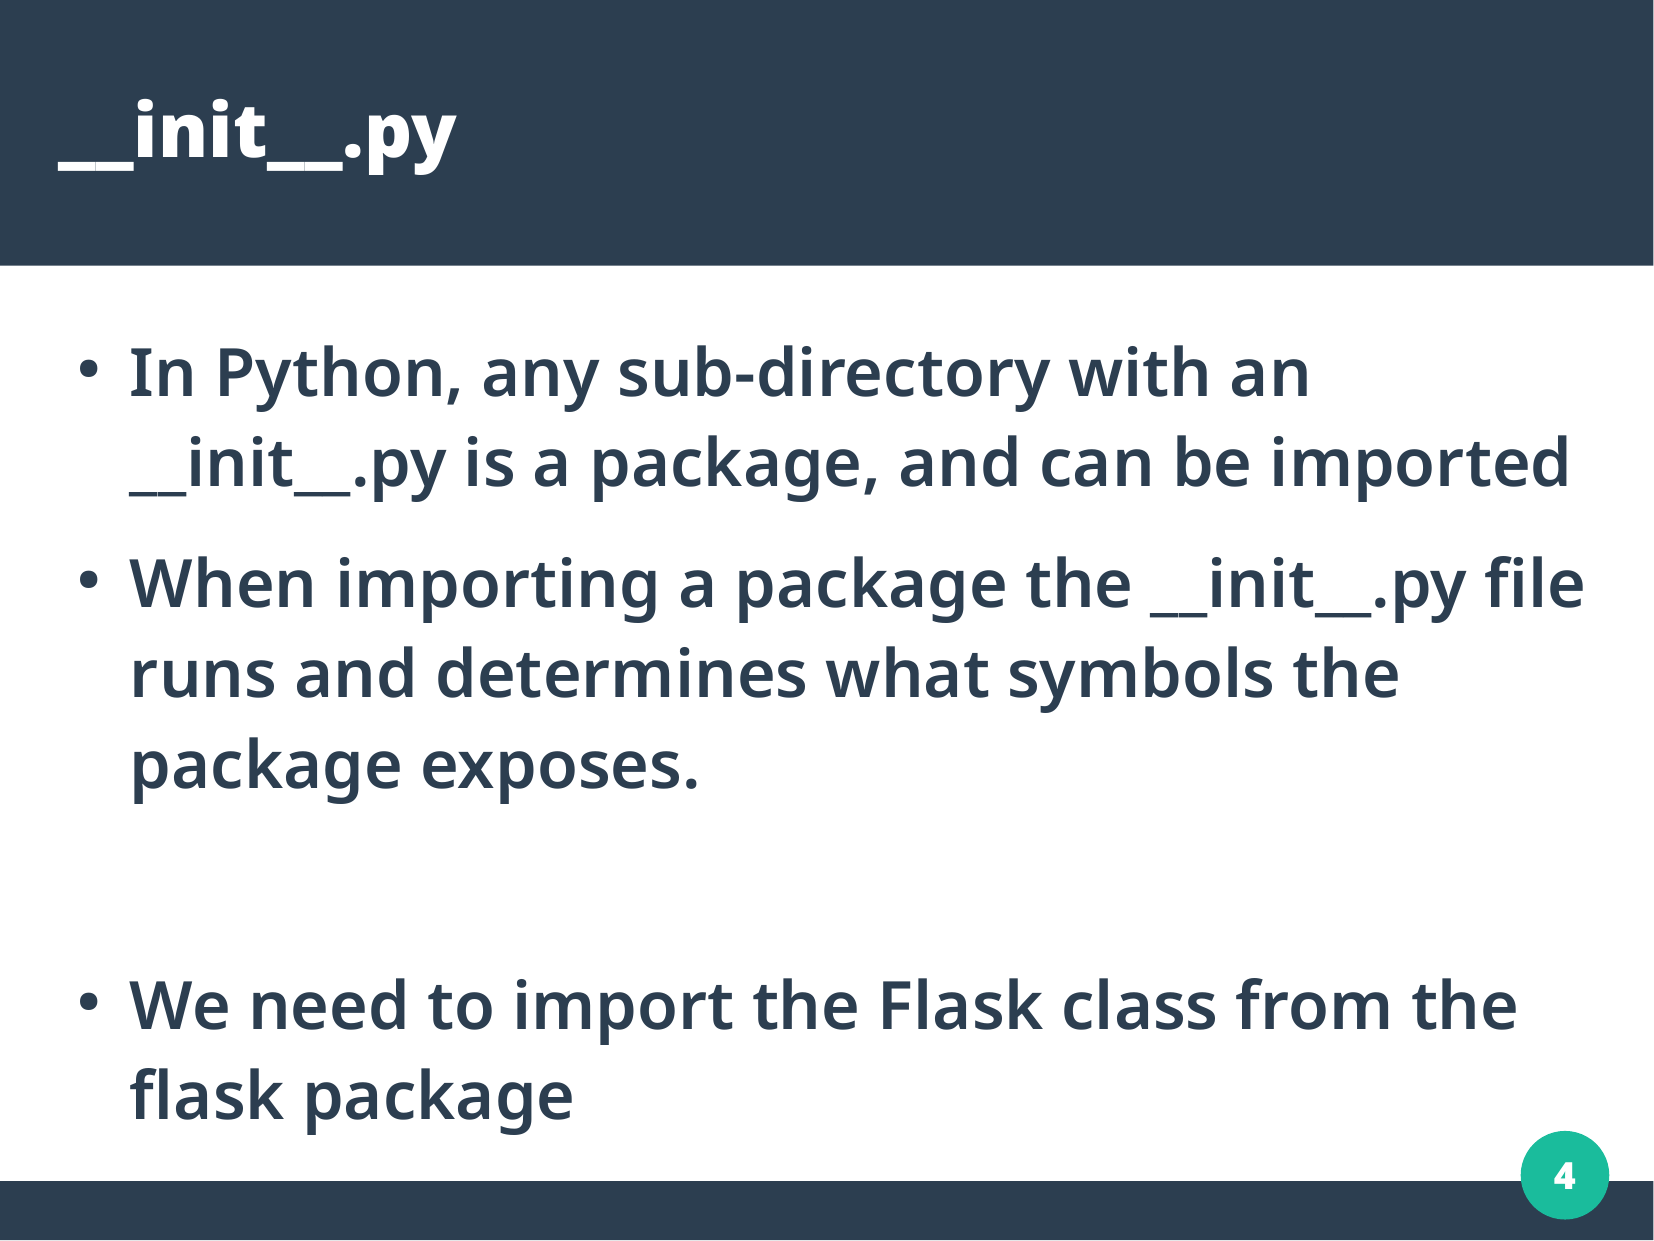

# __init__.py
In Python, any sub-directory with an __init__.py is a package, and can be imported
When importing a package the __init__.py file runs and determines what symbols the package exposes.
We need to import the Flask class from the flask package
4